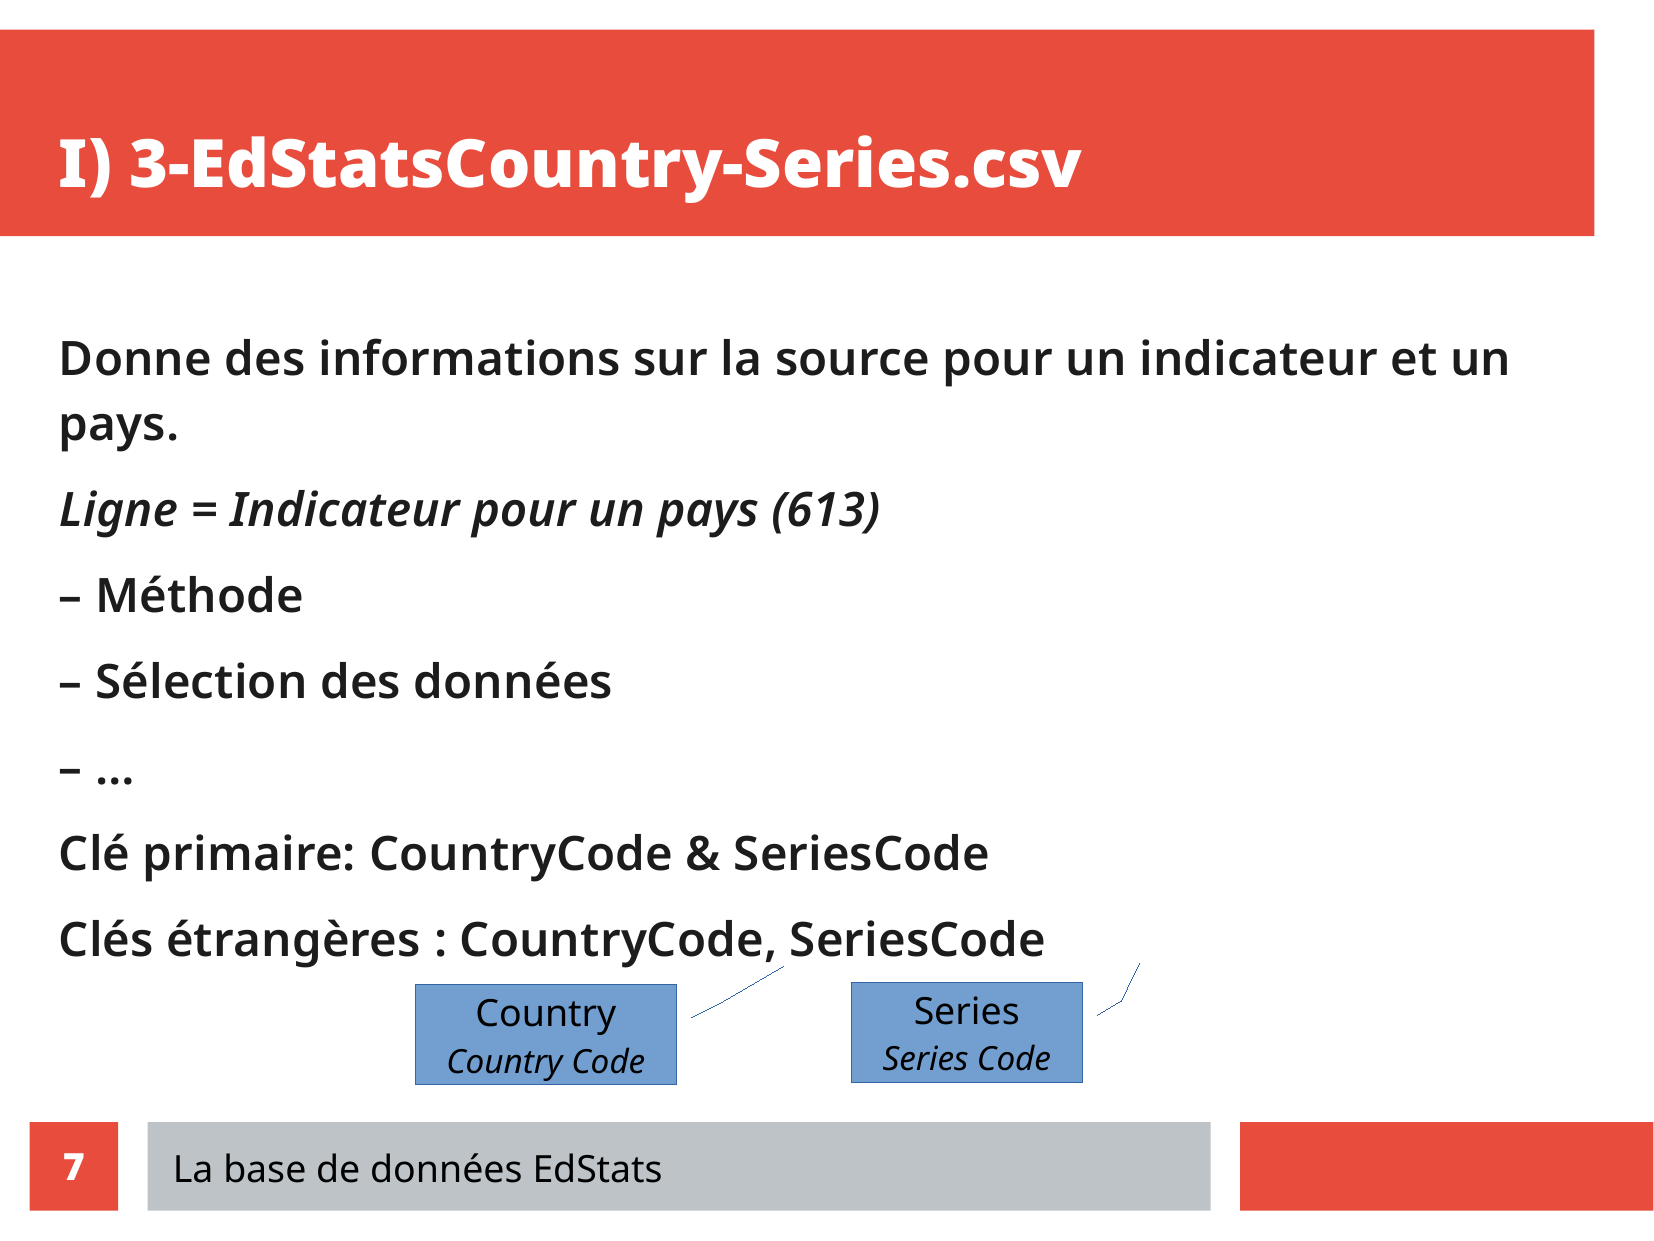

# I) 3-EdStatsCountry-Series.csv
Donne des informations sur la source pour un indicateur et un pays.
Ligne = Indicateur pour un pays (613)
– Méthode
– Sélection des données
– …
Clé primaire: CountryCode & SeriesCode
Clés étrangères : CountryCode, SeriesCode
Series
Series Code
Country
Country Code
7
La base de données EdStats